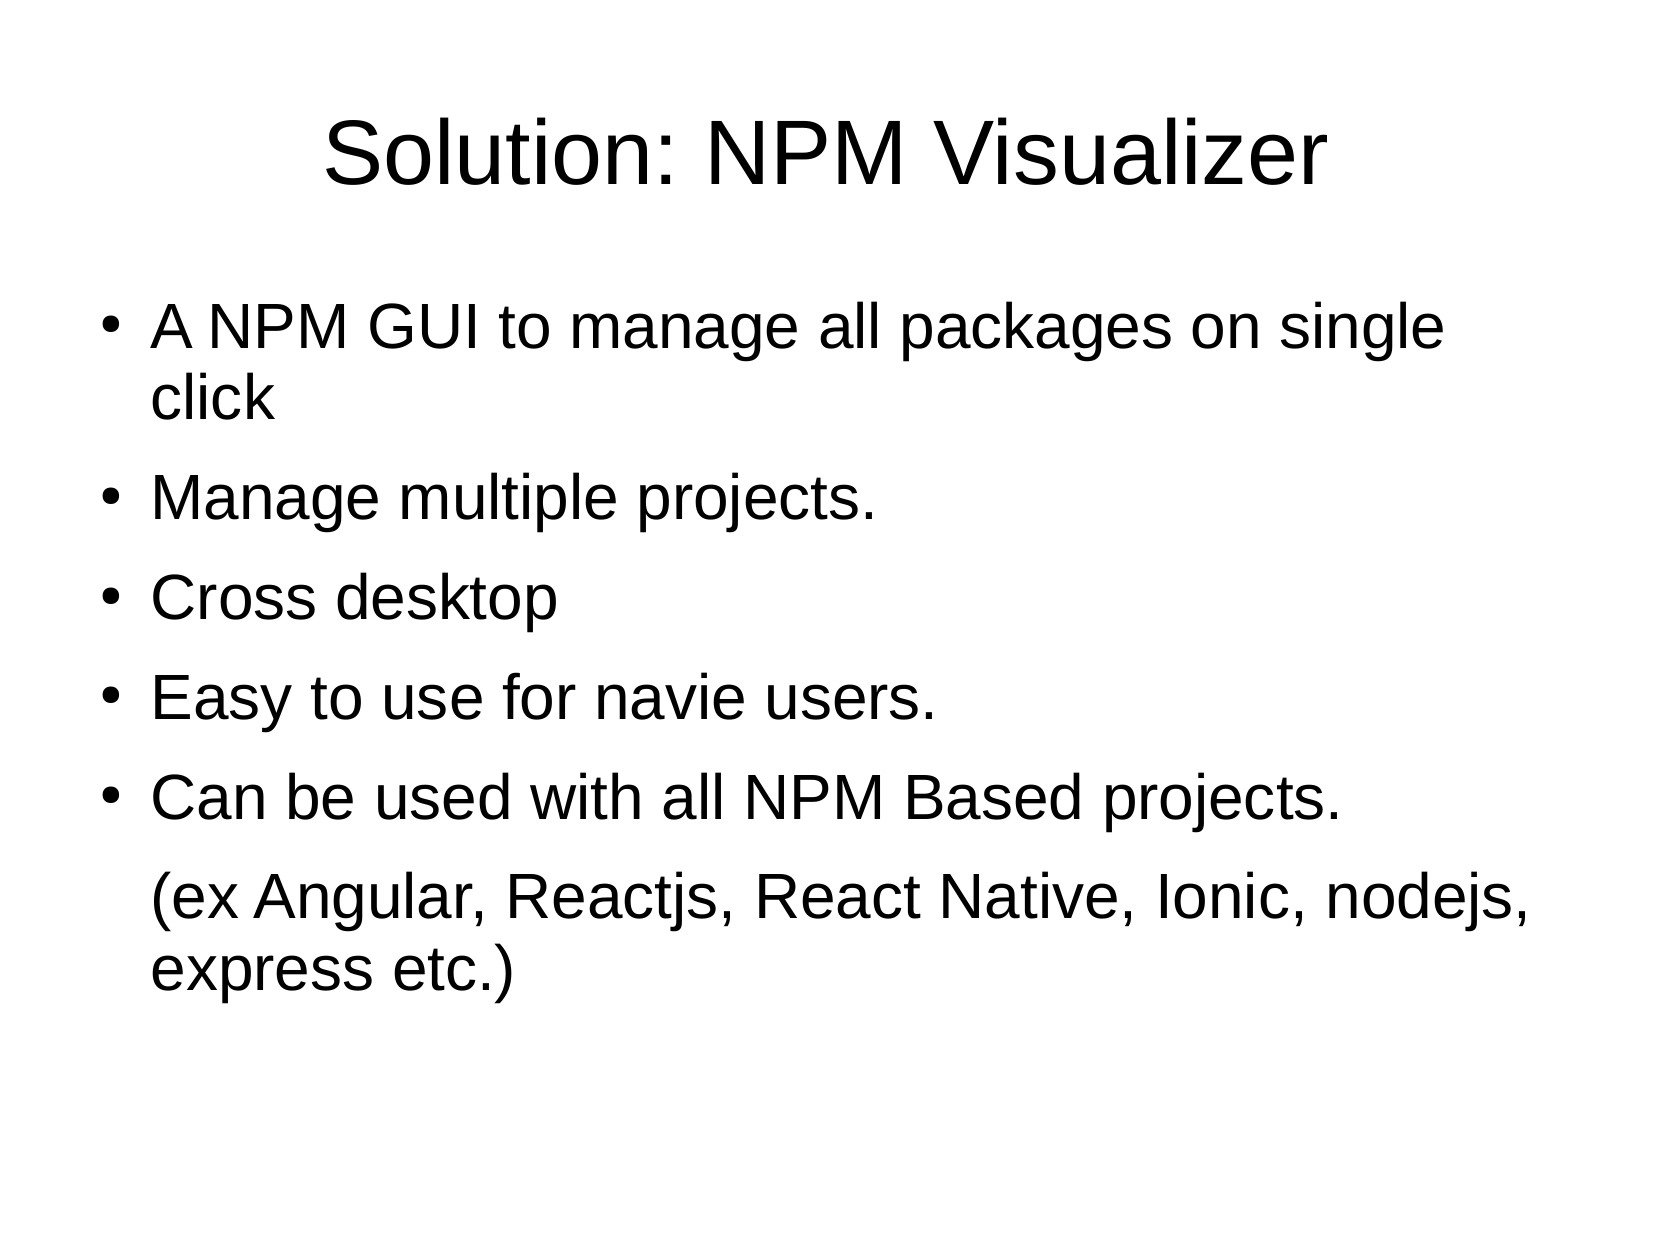

# Solution: NPM Visualizer
A NPM GUI to manage all packages on single click
Manage multiple projects.
Cross desktop
Easy to use for navie users.
Can be used with all NPM Based projects.
(ex Angular, Reactjs, React Native, Ionic, nodejs, express etc.)